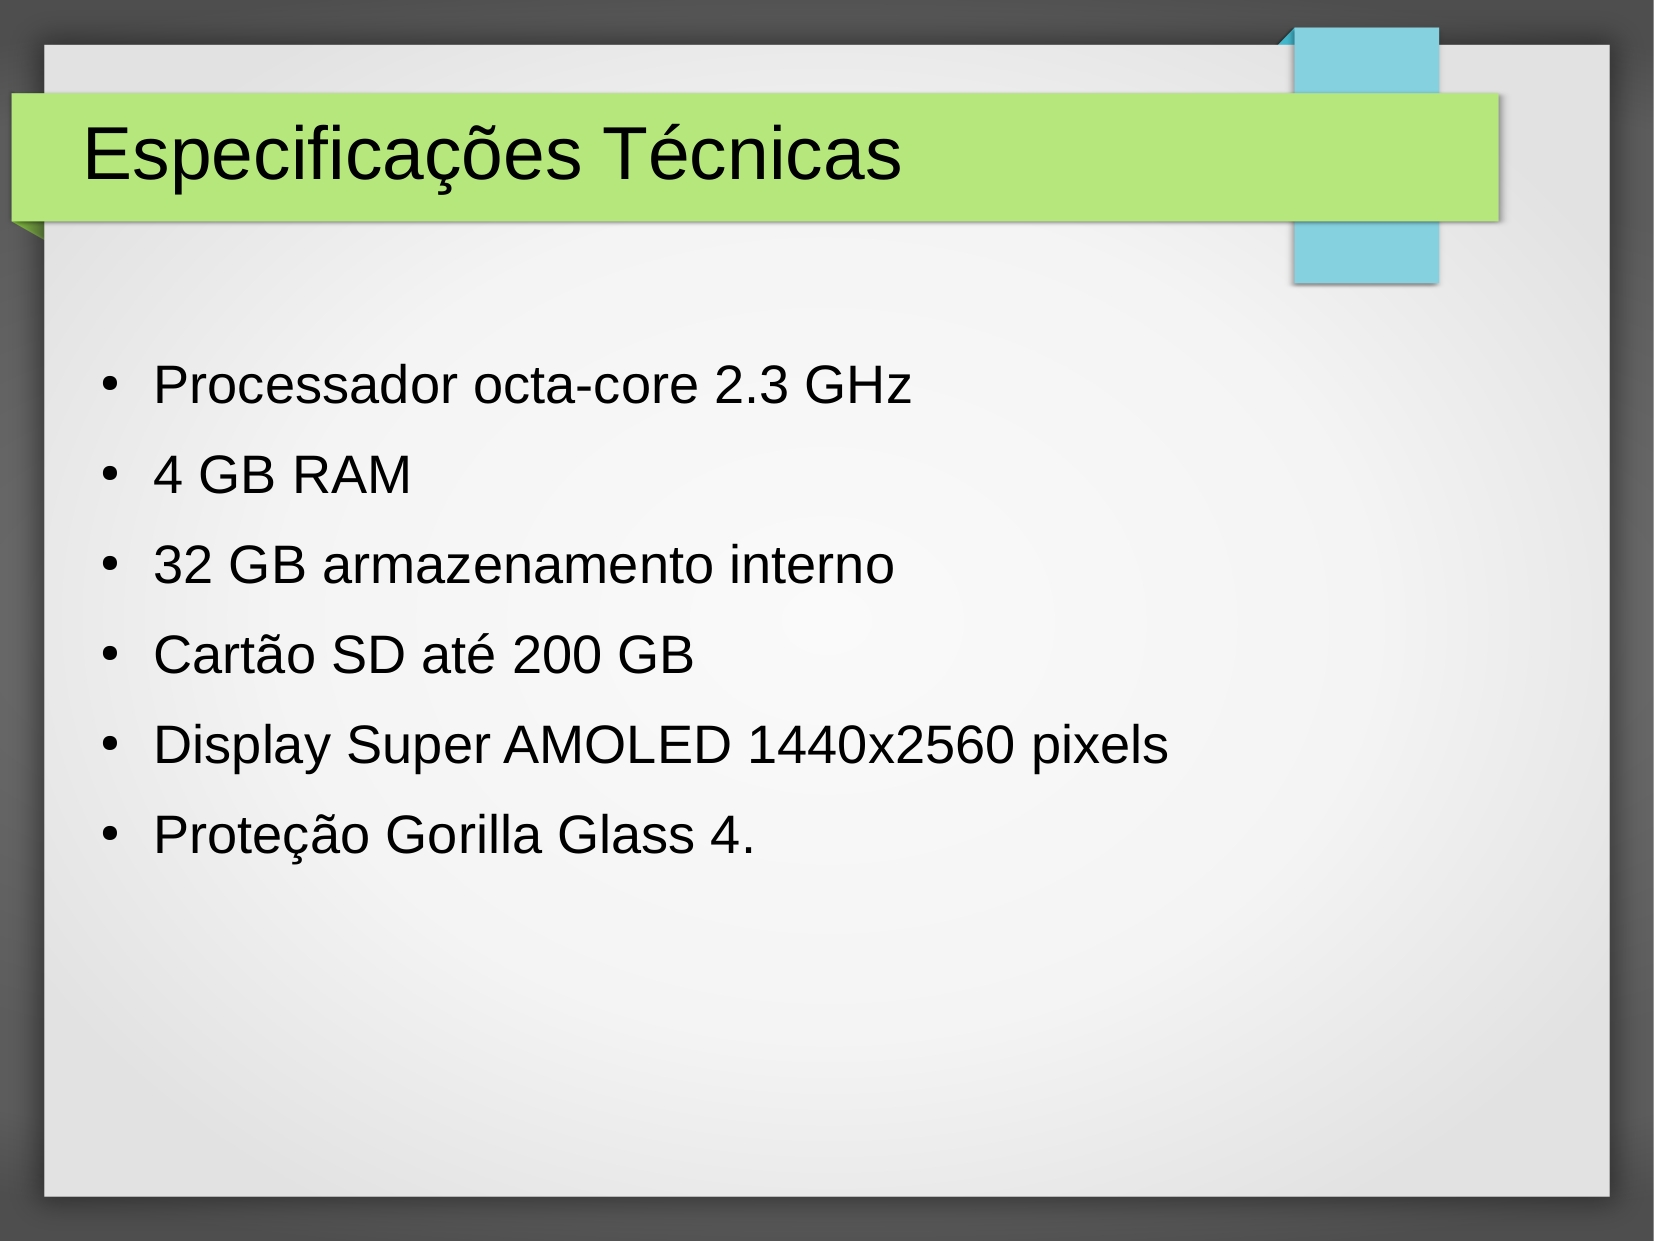

# Especificações Técnicas
Processador octa-core 2.3 GHz
4 GB RAM
32 GB armazenamento interno
Cartão SD até 200 GB
Display Super AMOLED 1440x2560 pixels
Proteção Gorilla Glass 4.